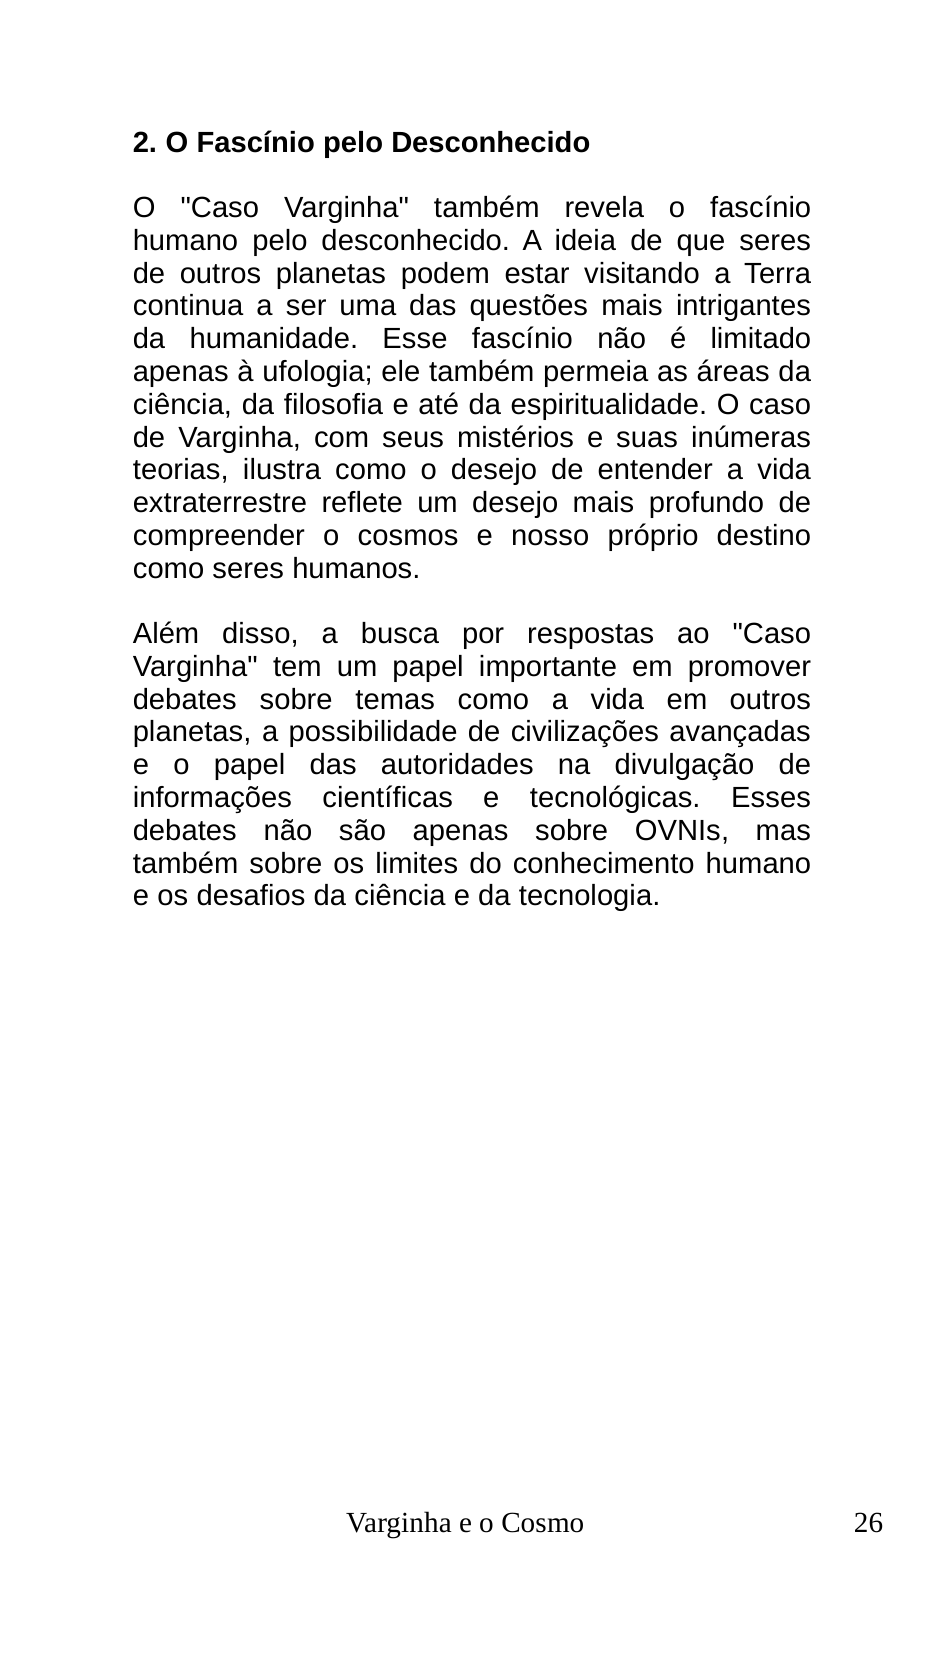

2. O Fascínio pelo Desconhecido
O "Caso Varginha" também revela o fascínio humano pelo desconhecido. A ideia de que seres de outros planetas podem estar visitando a Terra continua a ser uma das questões mais intrigantes da humanidade. Esse fascínio não é limitado apenas à ufologia; ele também permeia as áreas da ciência, da filosofia e até da espiritualidade. O caso de Varginha, com seus mistérios e suas inúmeras teorias, ilustra como o desejo de entender a vida extraterrestre reflete um desejo mais profundo de compreender o cosmos e nosso próprio destino como seres humanos.
Além disso, a busca por respostas ao "Caso Varginha" tem um papel importante em promover debates sobre temas como a vida em outros planetas, a possibilidade de civilizações avançadas e o papel das autoridades na divulgação de informações científicas e tecnológicas. Esses debates não são apenas sobre OVNIs, mas também sobre os limites do conhecimento humano e os desafios da ciência e da tecnologia.
Varginha e o Cosmo
26